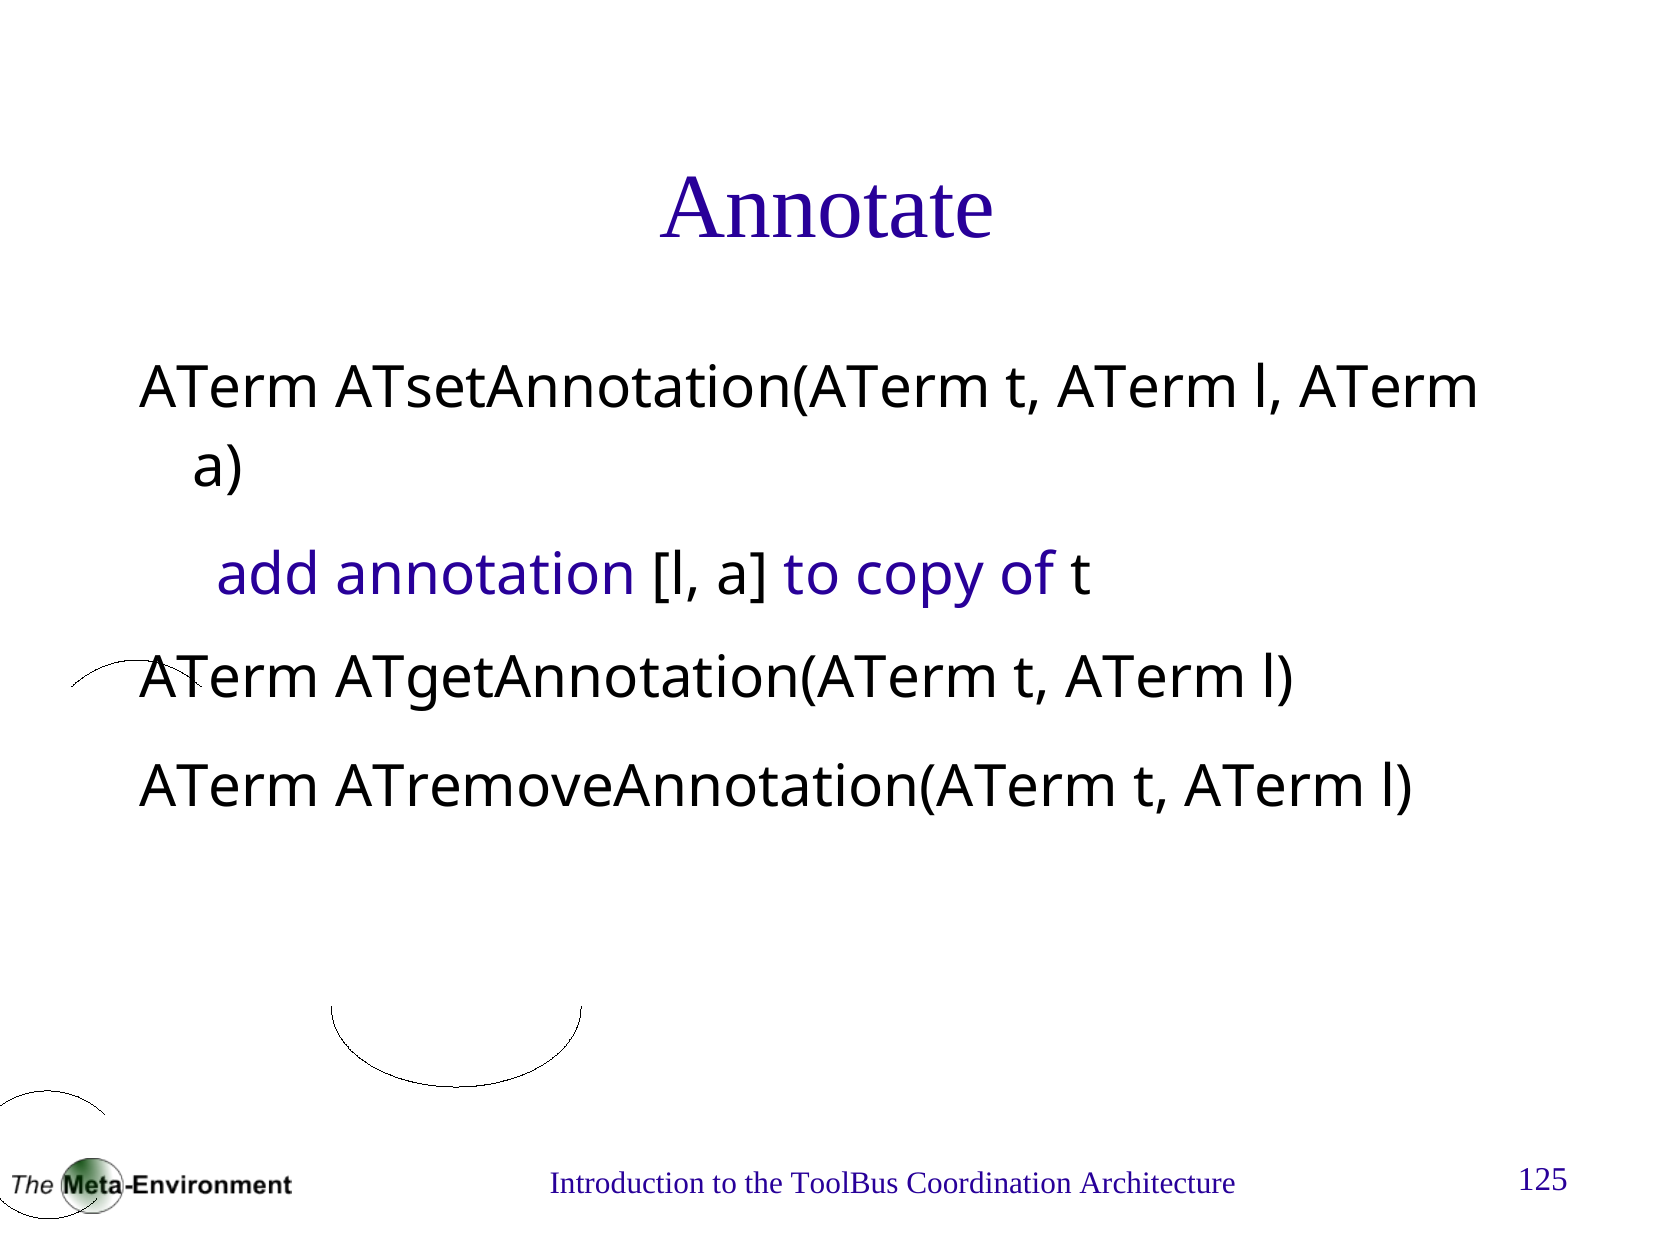

# Annotate
ATerm ATsetAnnotation(ATerm t, ATerm l, ATerm a)
add annotation [l, a] to copy of t
ATerm ATgetAnnotation(ATerm t, ATerm l)
ATerm ATremoveAnnotation(ATerm t, ATerm l)